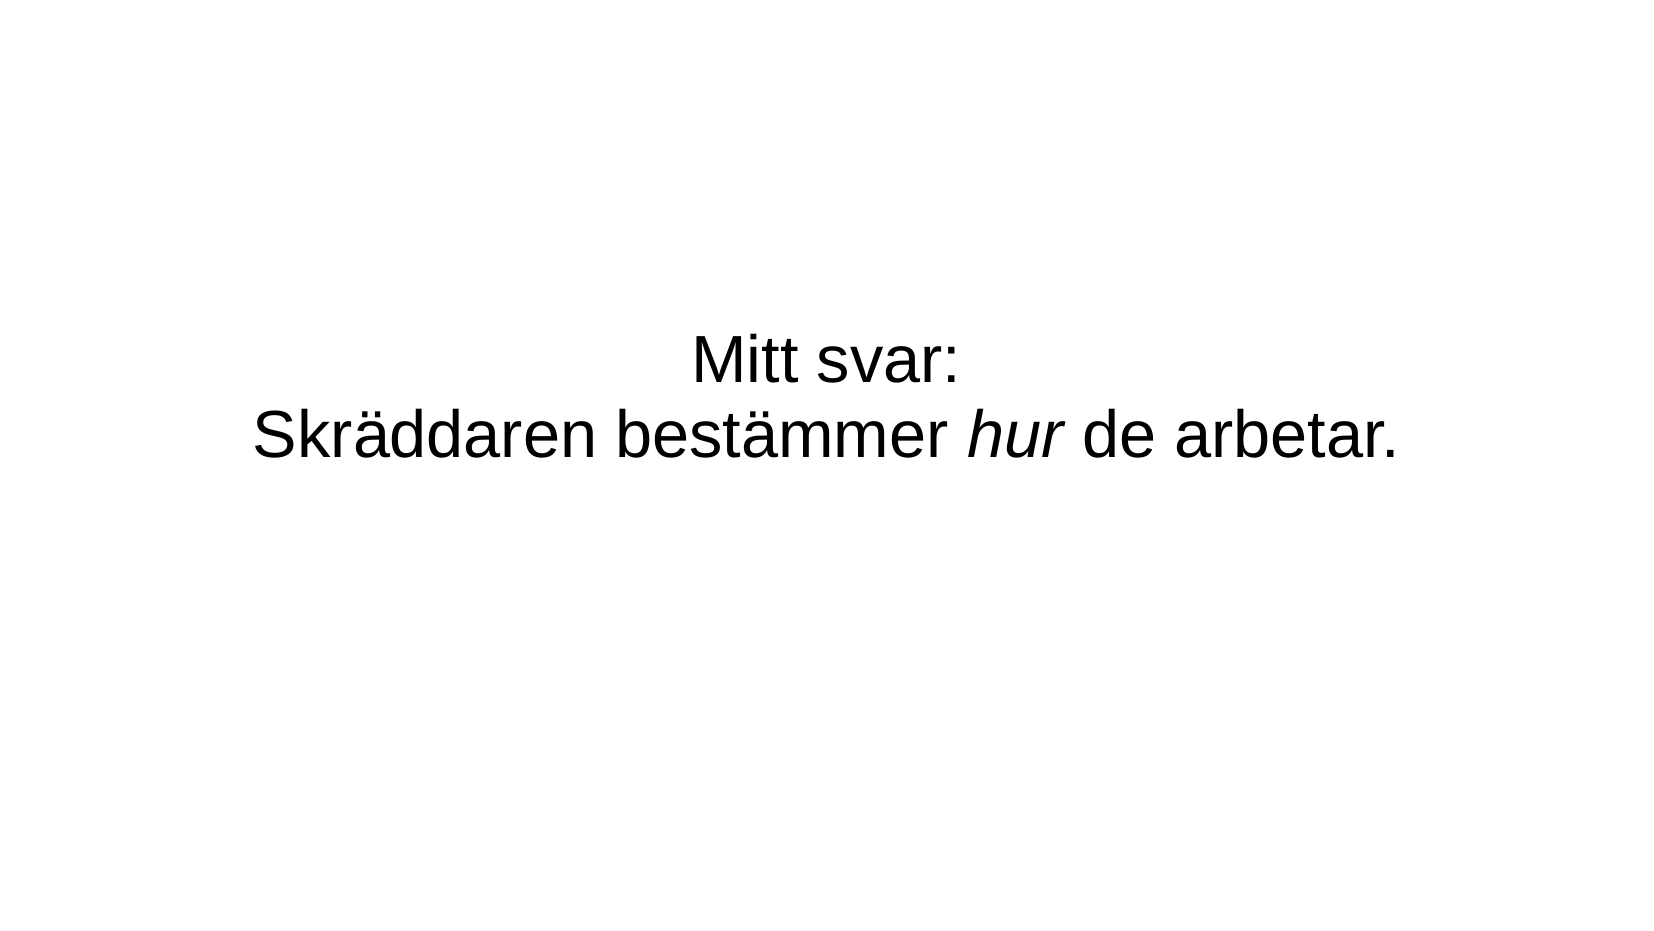

# Mitt svar:
Skräddaren bestämmer hur de arbetar.